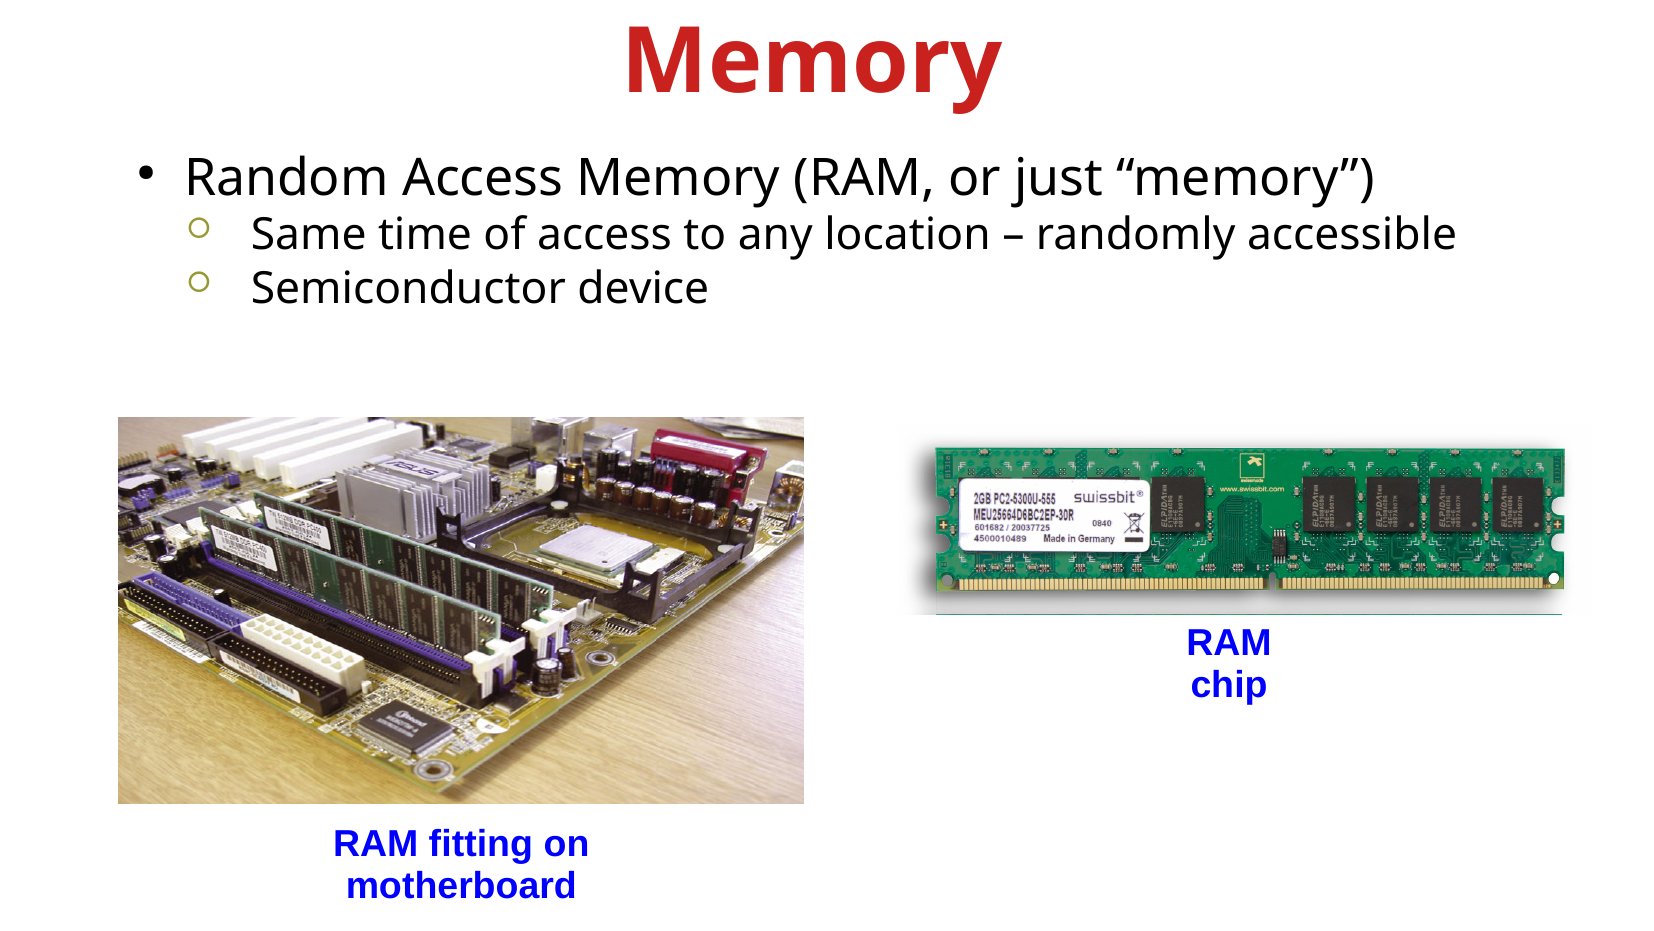

# Memory
Random Access Memory (RAM, or just “memory”)
Same time of access to any location – randomly accessible
Semiconductor device
RAM chip
RAM fitting on motherboard